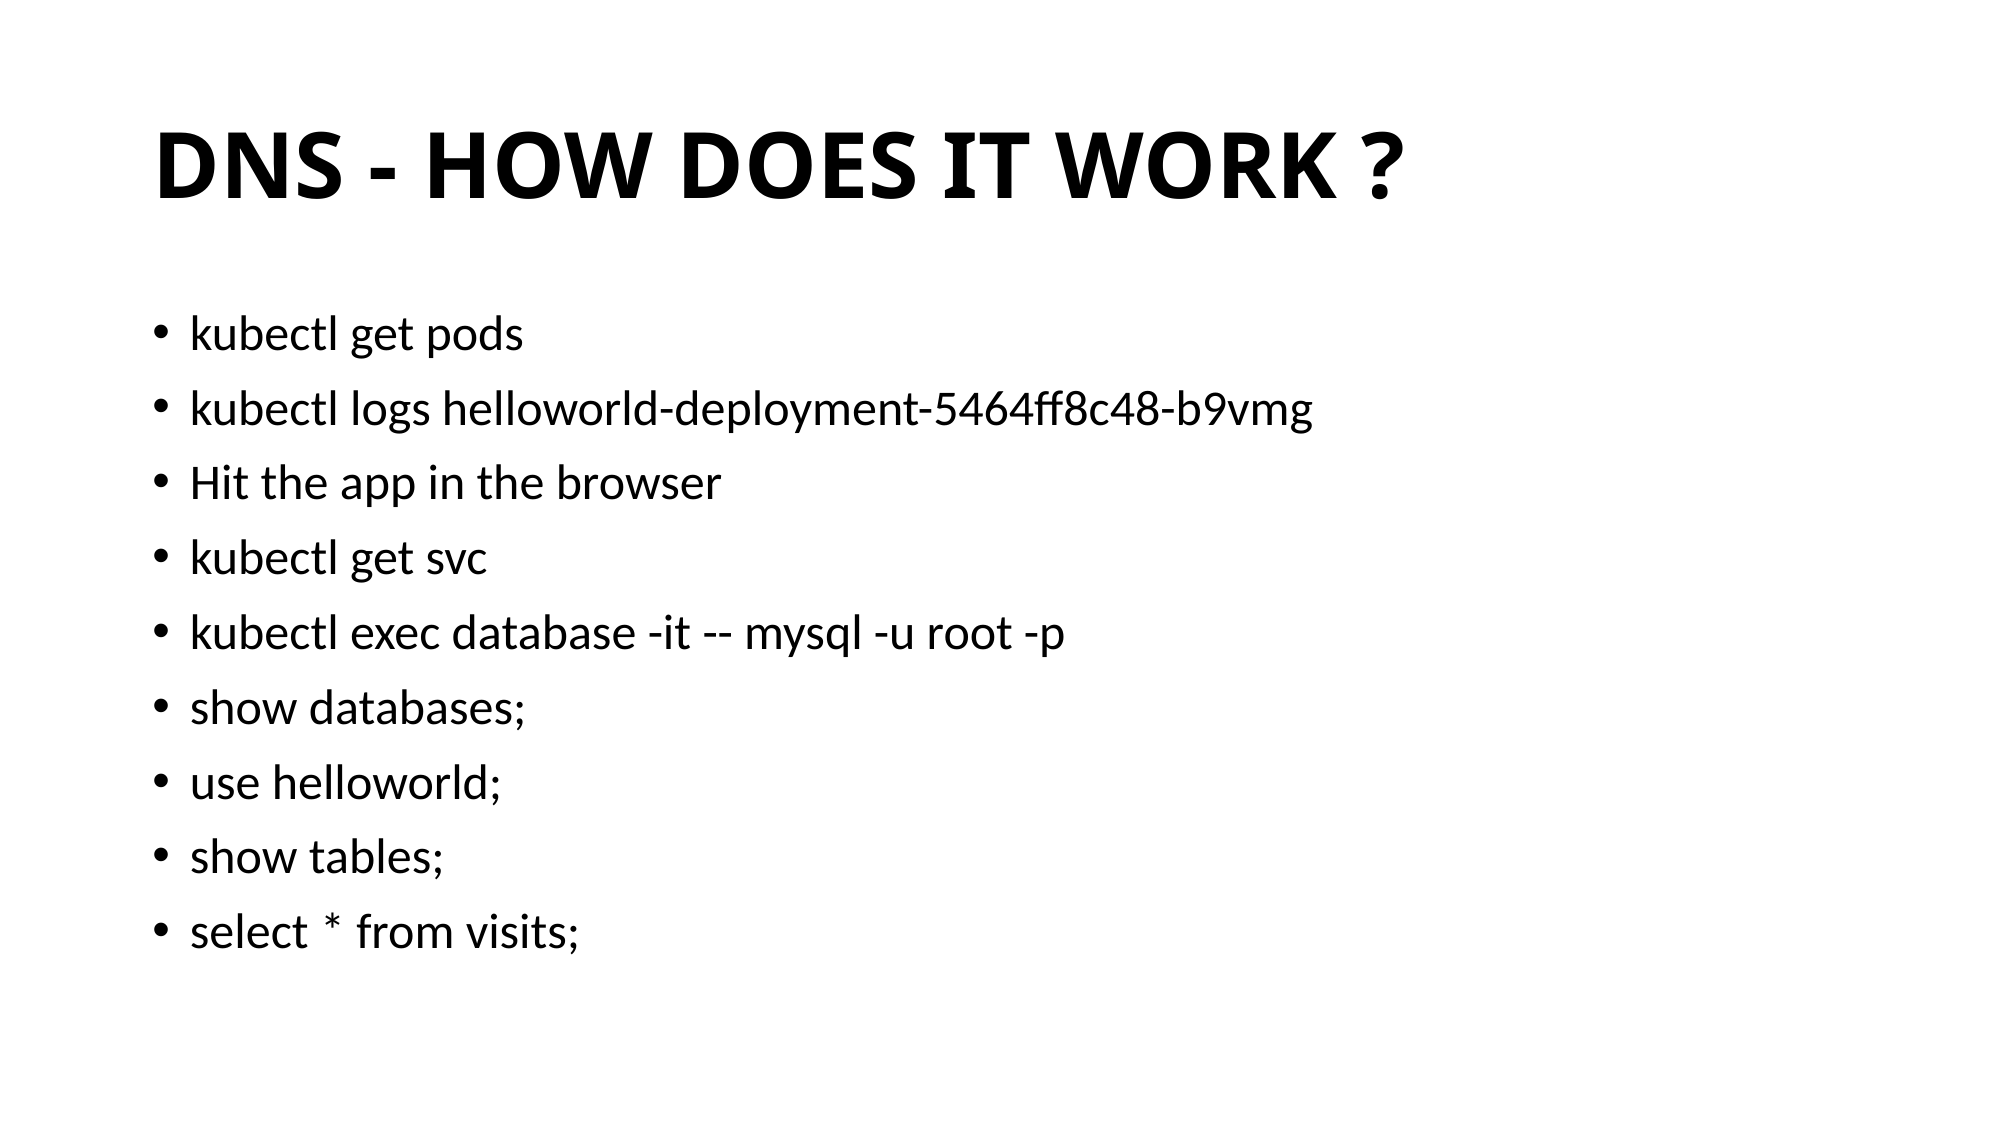

# DNS - HOW DOES IT WORK ?
kubectl get pods
kubectl logs helloworld-deployment-5464ff8c48-b9vmg
Hit the app in the browser
kubectl get svc
kubectl exec database -it -- mysql -u root -p
show databases;
use helloworld;
show tables;
select * from visits;